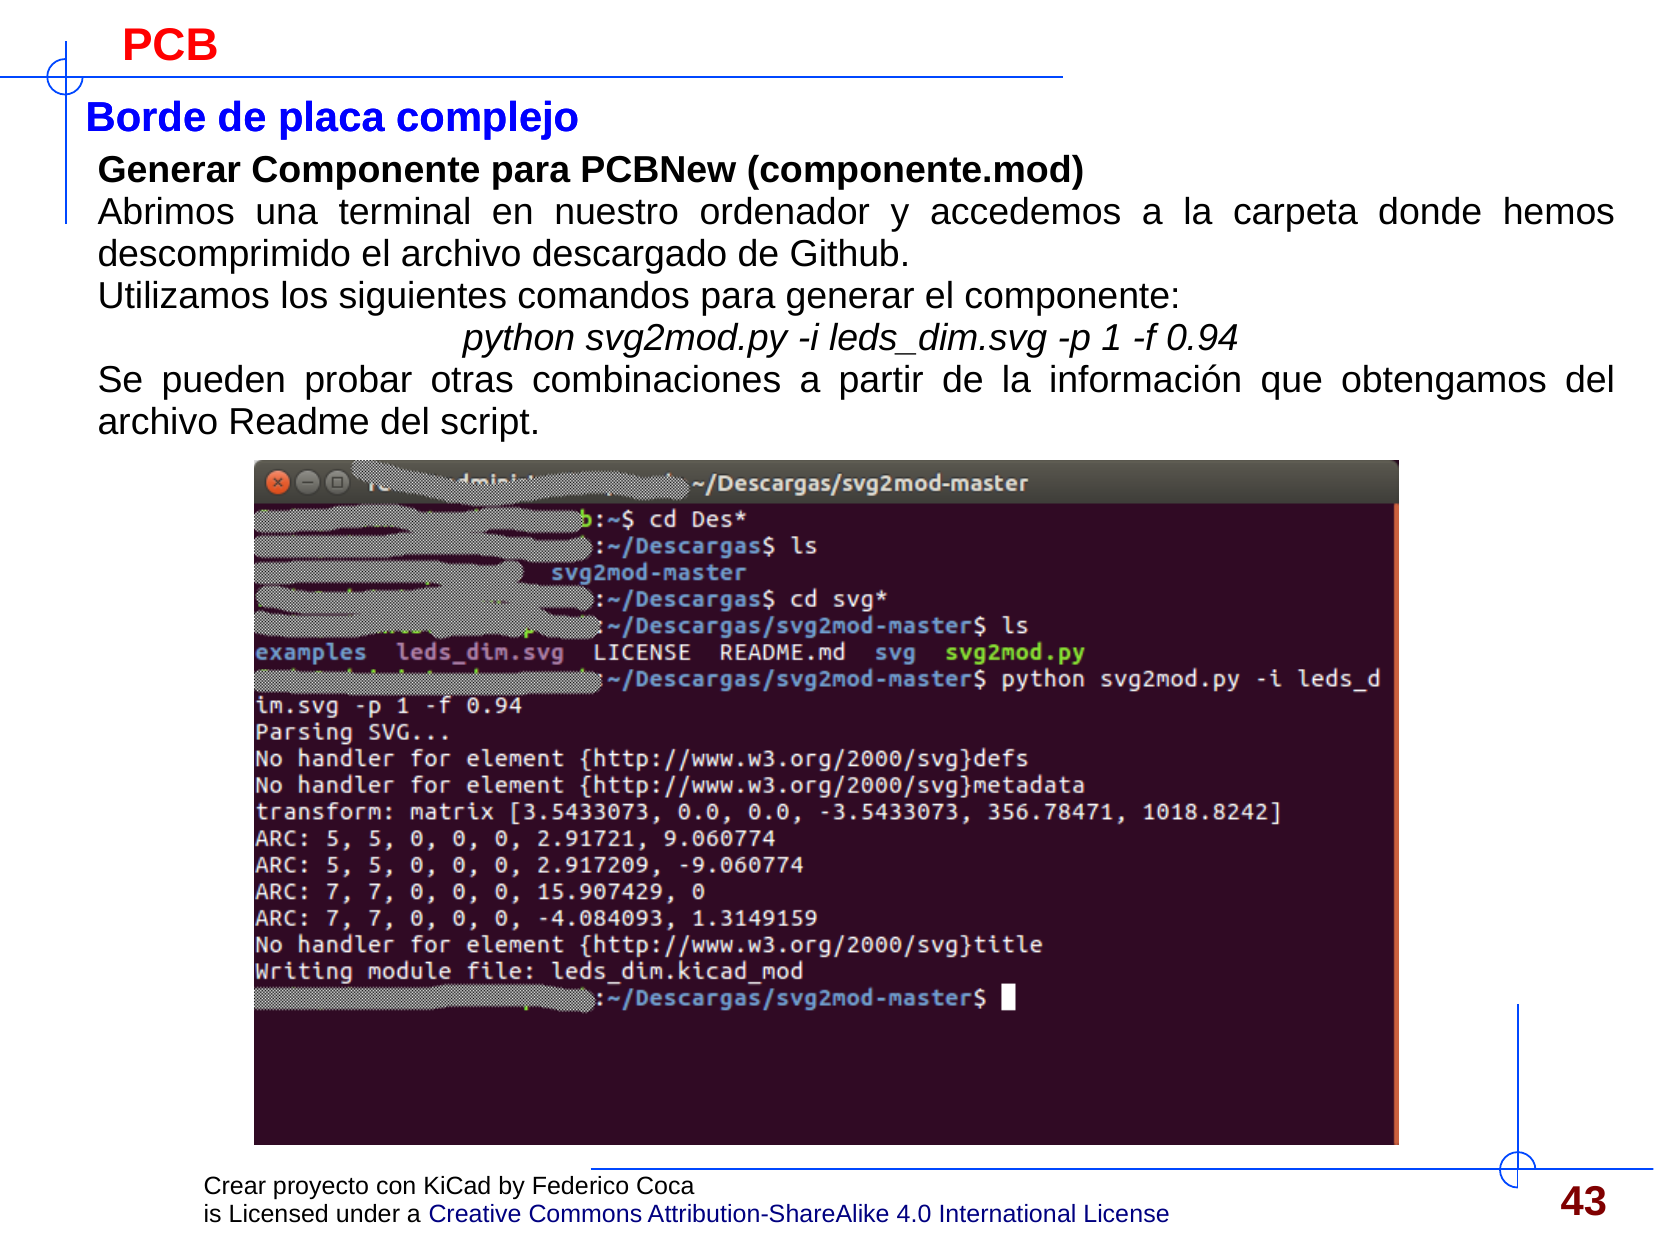

PCB
Borde de placa complejo
Borde de placa complejo
Generar Componente para PCBNew (componente.mod)
Abrimos una terminal en nuestro ordenador y accedemos a la carpeta donde hemos descomprimido el archivo descargado de Github.
Utilizamos los siguientes comandos para generar el componente:
python svg2mod.py -i leds_dim.svg -p 1 -f 0.94
Se pueden probar otras combinaciones a partir de la información que obtengamos del archivo Readme del script.
Crear proyecto con KiCad by Federico Coca
is Licensed under a Creative Commons Attribution-ShareAlike 4.0 International License